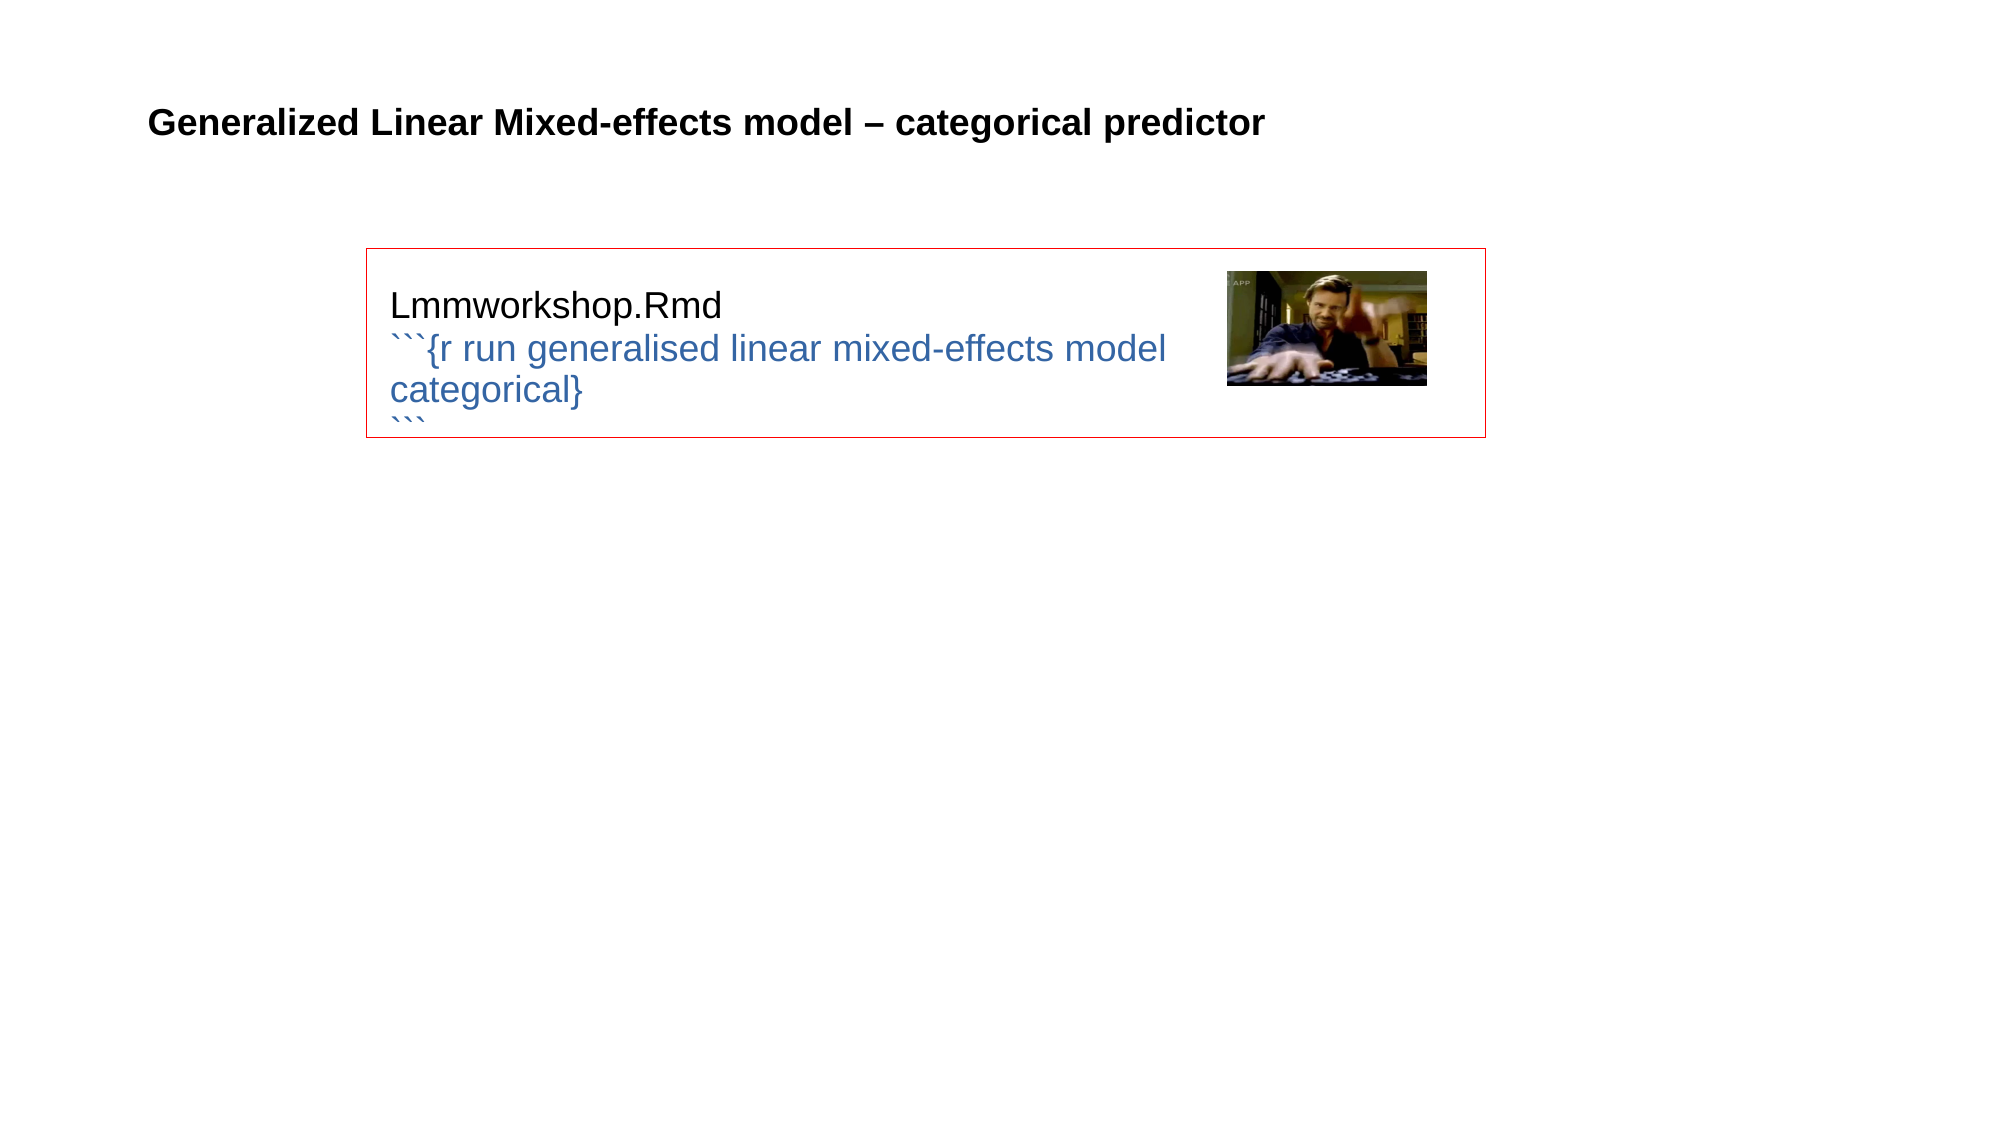

Generalized Linear Mixed-effects model – categorical predictor
Lmmworkshop.Rmd
```{r run generalised linear mixed-effects model
categorical}
```